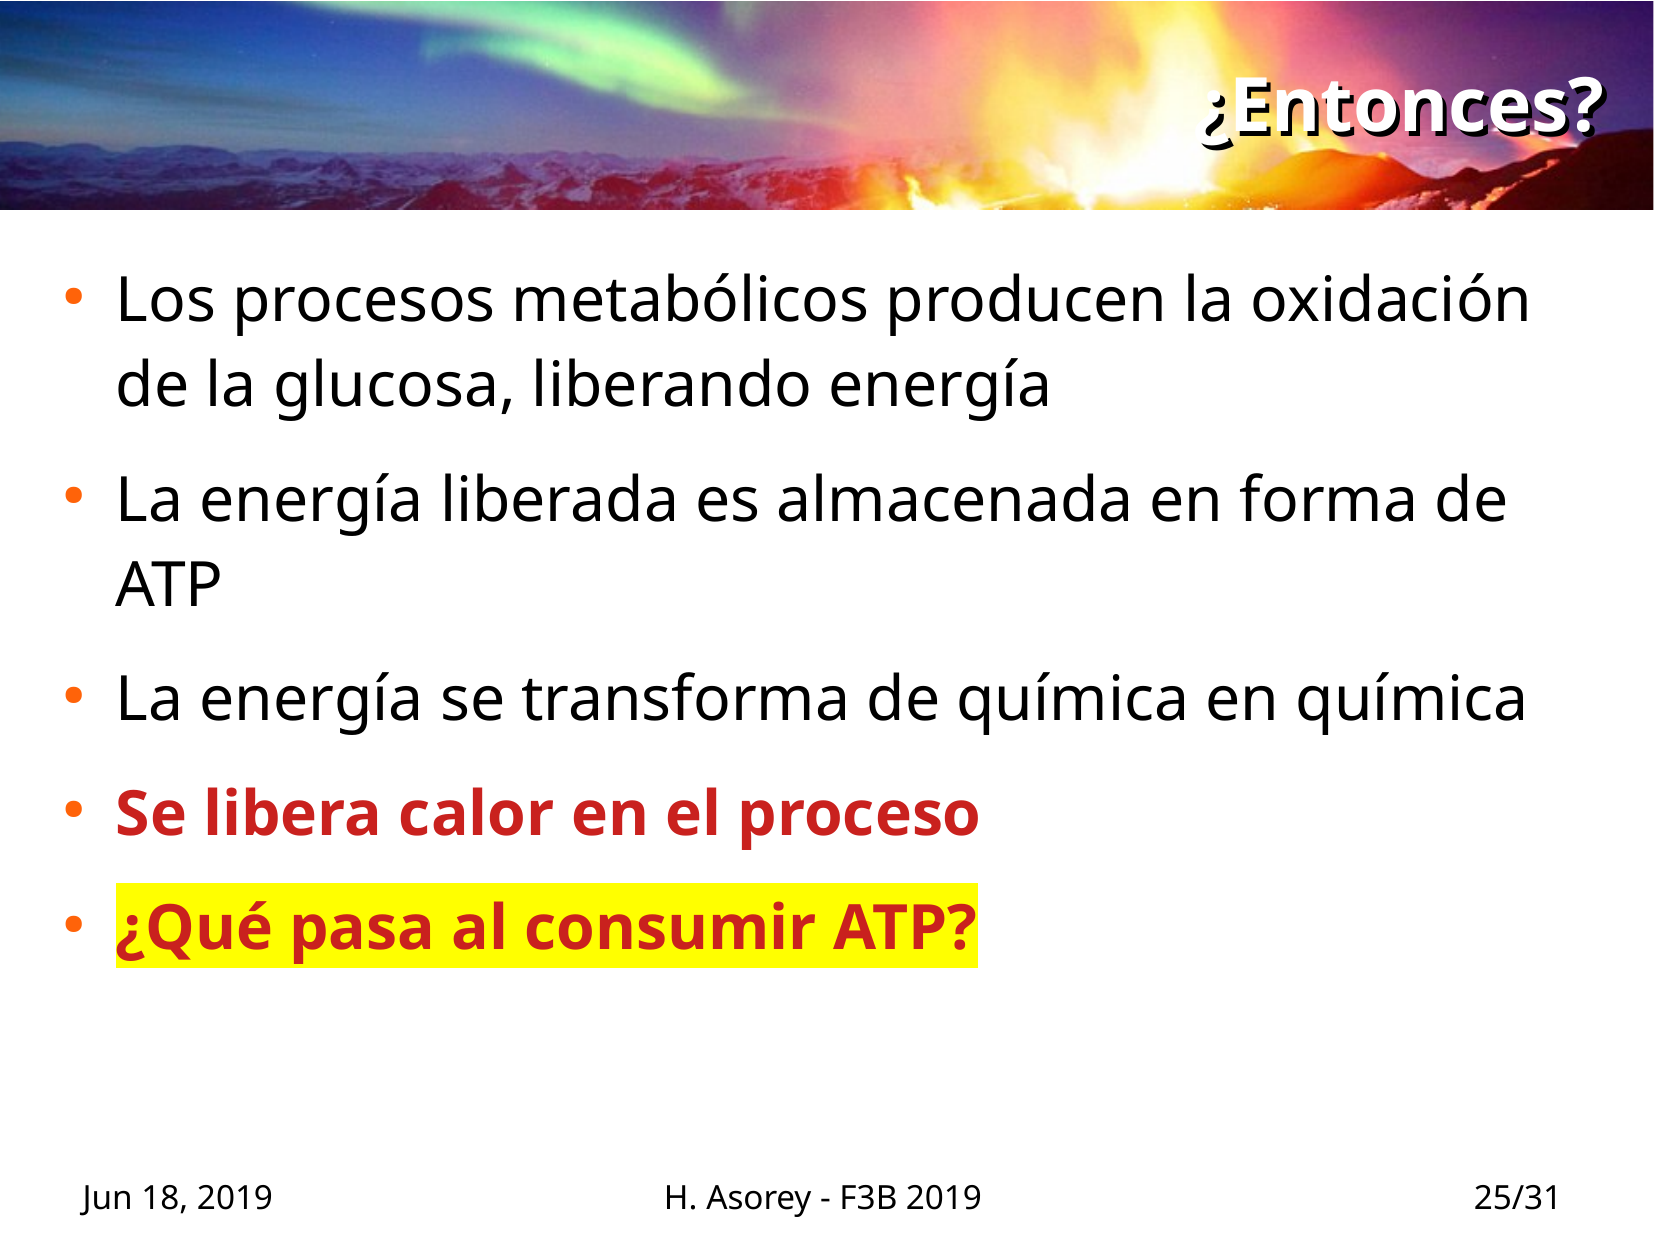

# ¿Entonces?
Los procesos metabólicos producen la oxidación de la glucosa, liberando energía
La energía liberada es almacenada en forma de ATP
La energía se transforma de química en química
Se libera calor en el proceso
¿Qué pasa al consumir ATP?
Jun 18, 2019
H. Asorey - F3B 2019
25